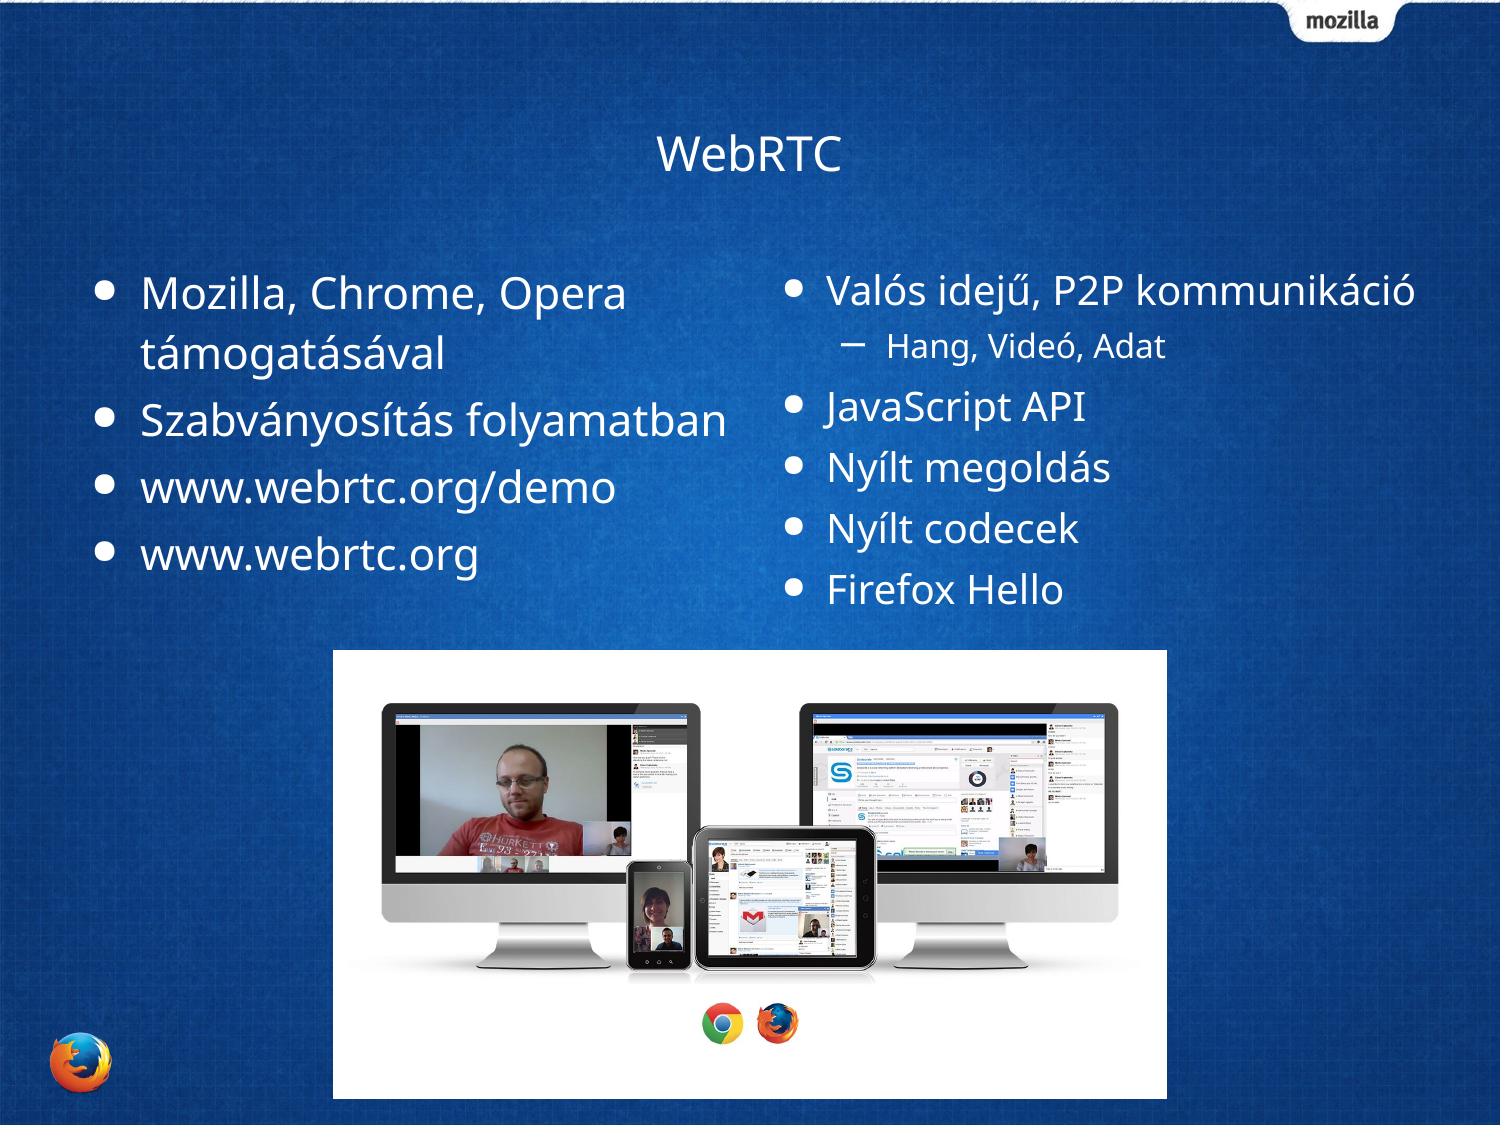

# WebRTC
Mozilla, Chrome, Opera támogatásával
Szabványosítás folyamatban
www.webrtc.org/demo
www.webrtc.org
Valós idejű, P2P kommunikáció
Hang, Videó, Adat
JavaScript API
Nyílt megoldás
Nyílt codecek
Firefox Hello